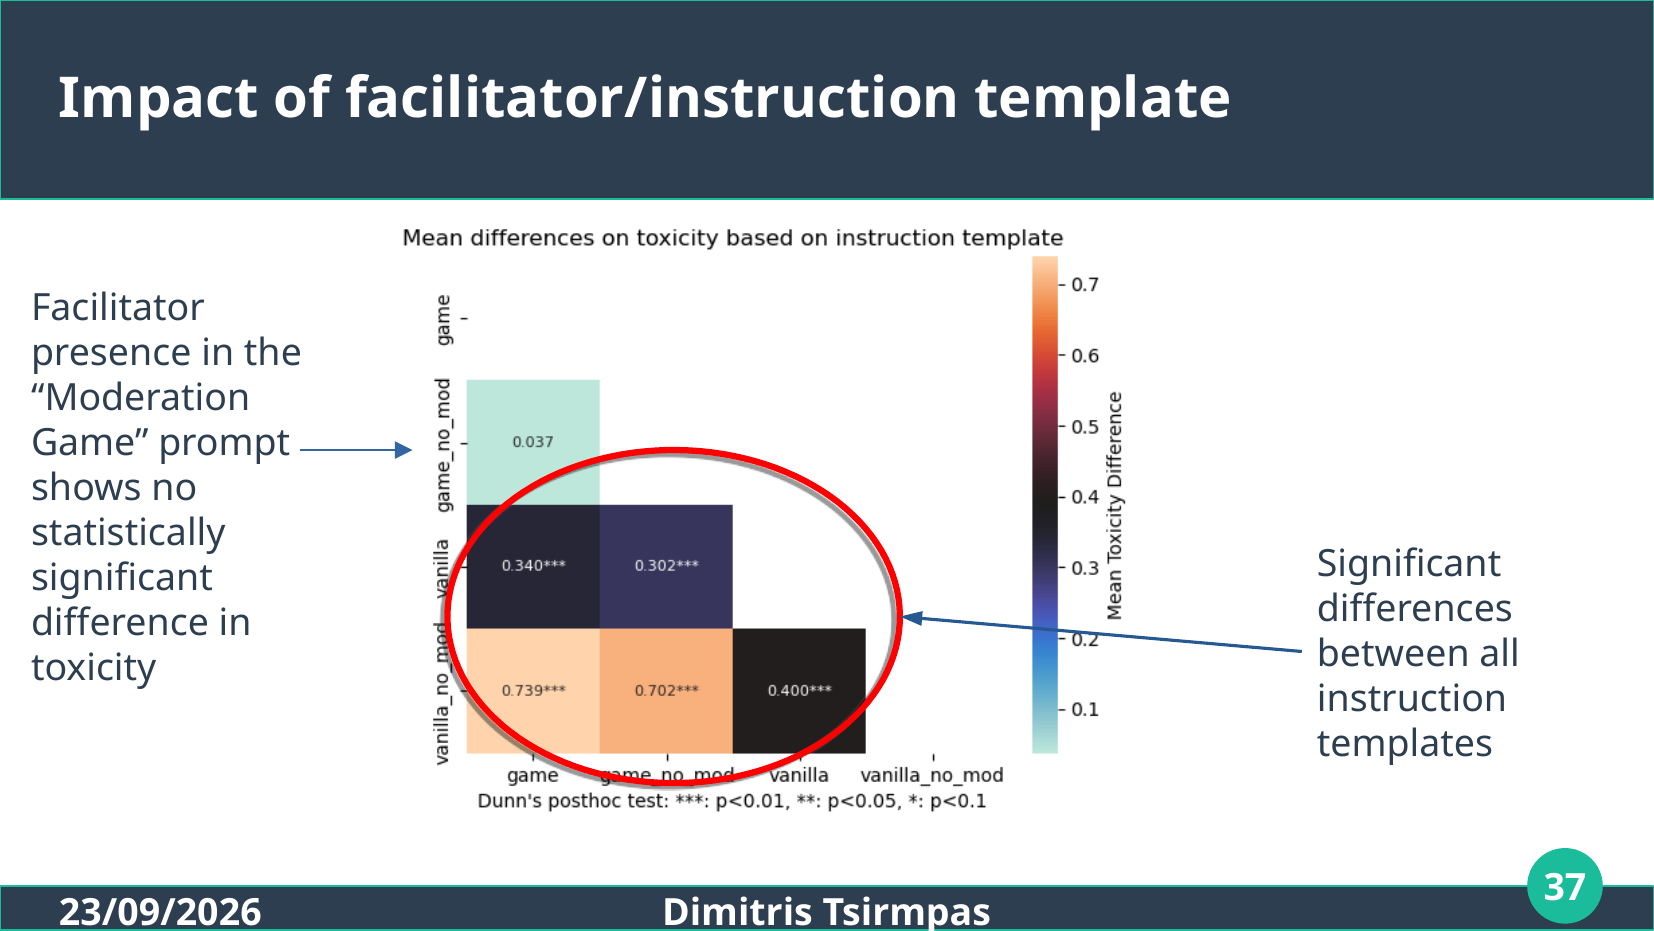

# Impact of facilitator/instruction template
Facilitator presence in the “Moderation Game” prompt shows no statistically significant difference in toxicity
Significant differences between all instruction templates
37
Dimitris Tsirmpas